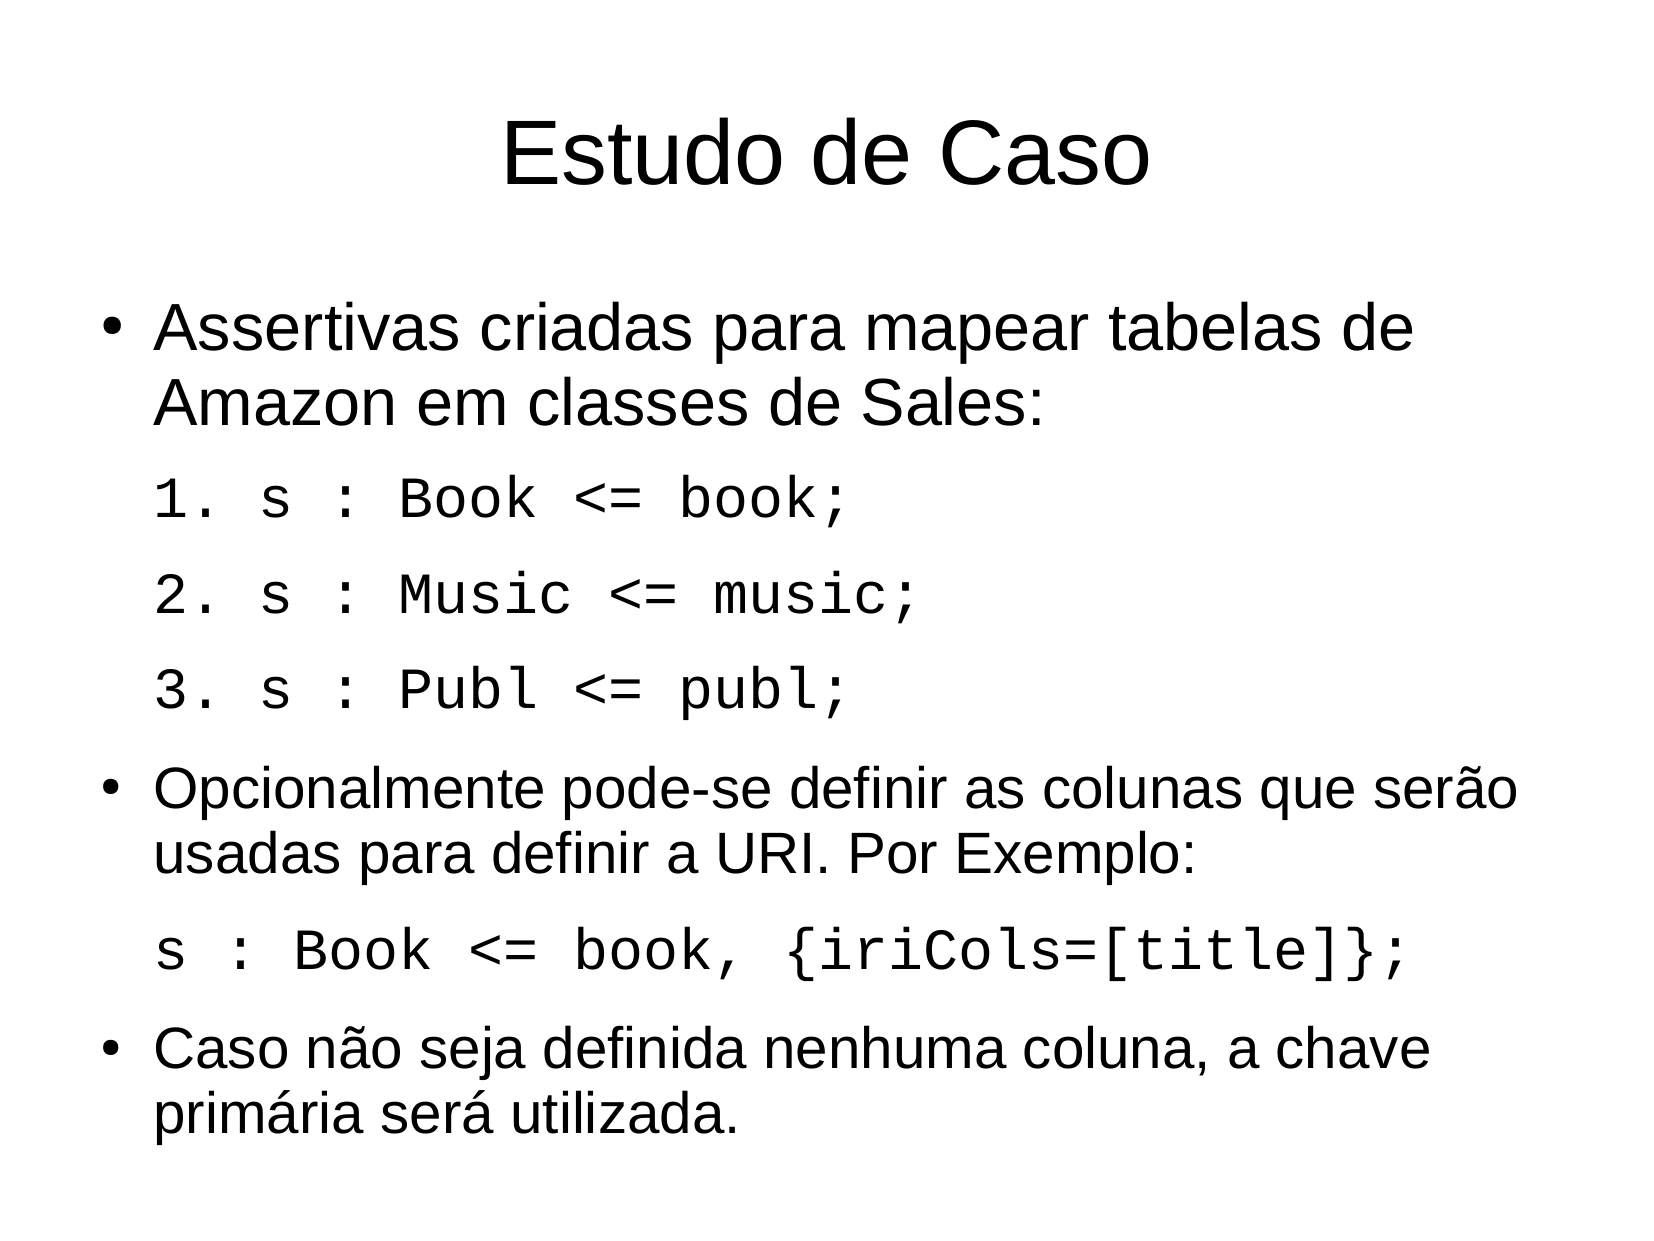

# Estudo de Caso
Assertivas criadas para mapear tabelas de Amazon em classes de Sales:
1. s : Book <= book;
2. s : Music <= music;
3. s : Publ <= publ;
Opcionalmente pode-se definir as colunas que serão usadas para definir a URI. Por Exemplo:
s : Book <= book, {iriCols=[title]};
Caso não seja definida nenhuma coluna, a chave primária será utilizada.